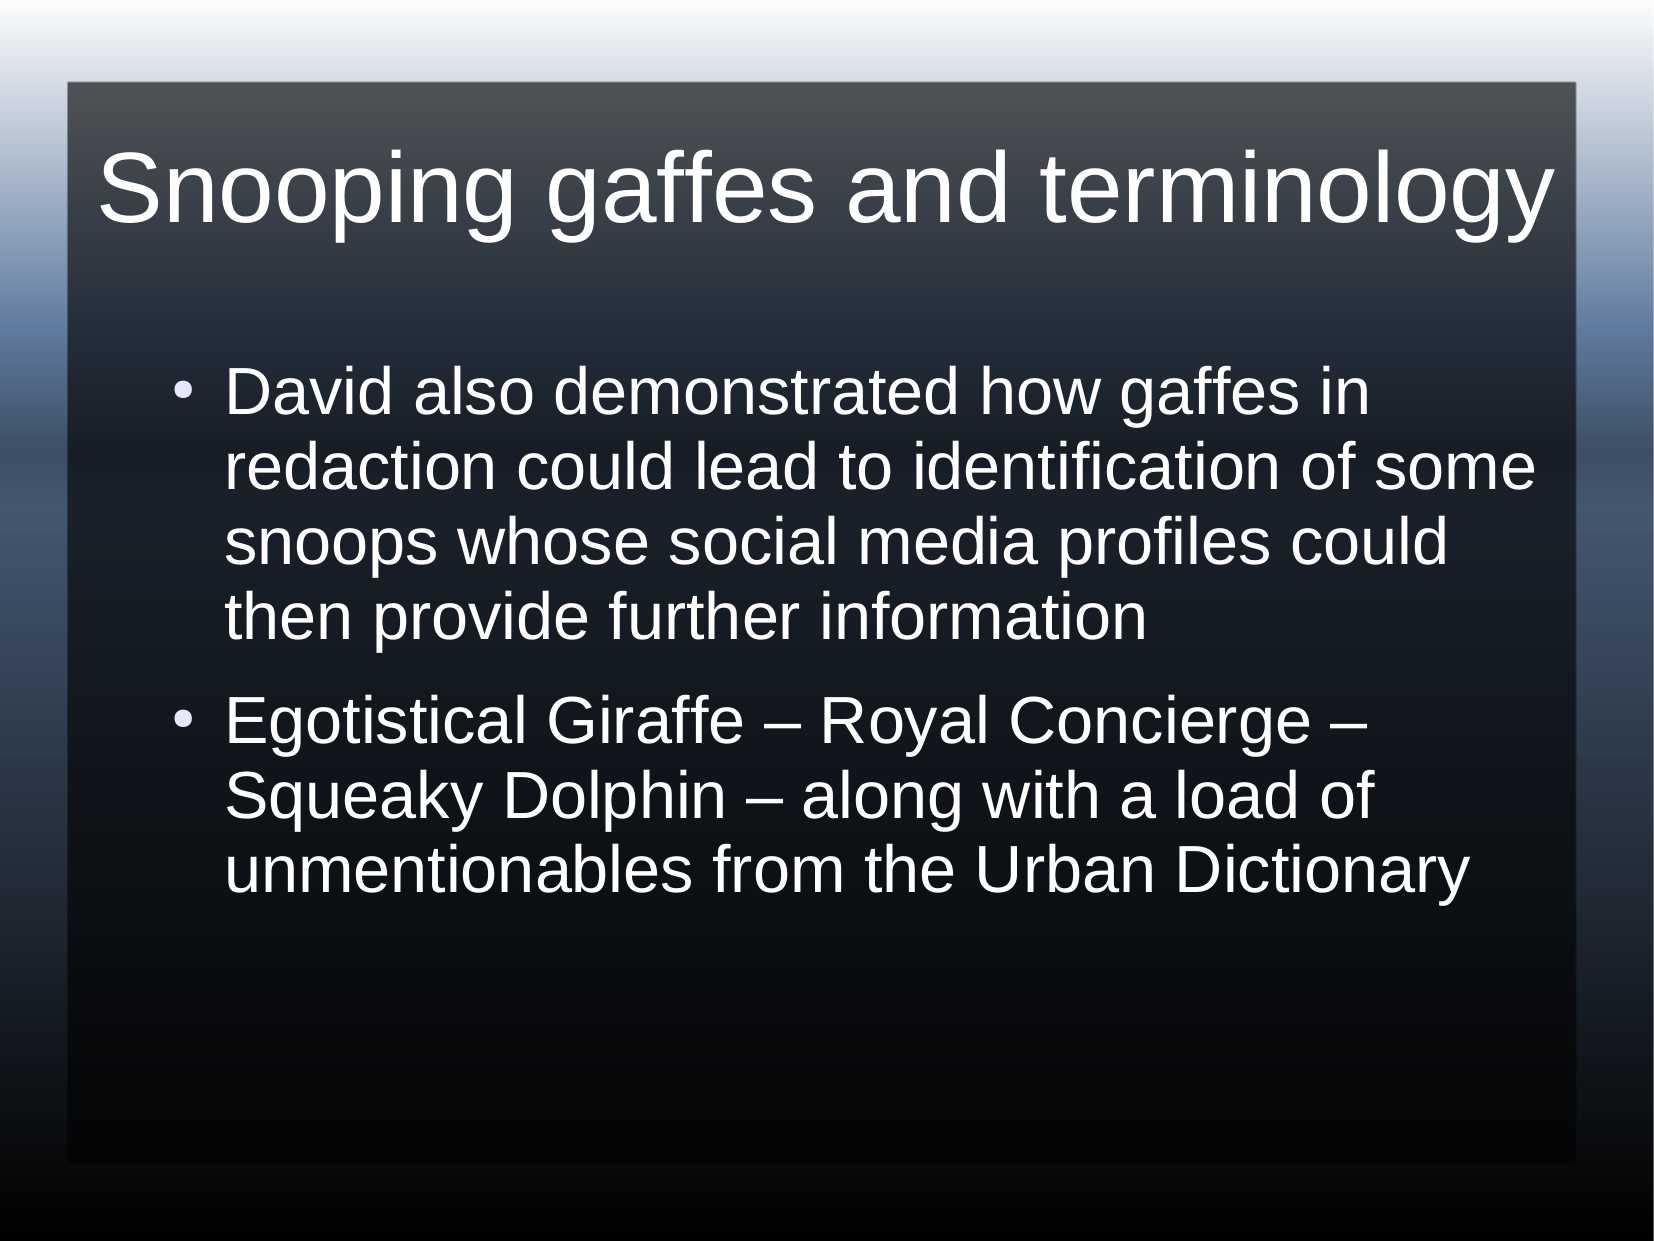

# Snooping gaffes and terminology
David also demonstrated how gaffes in redaction could lead to identification of some snoops whose social media profiles could then provide further information
Egotistical Giraffe – Royal Concierge – Squeaky Dolphin – along with a load of unmentionables from the Urban Dictionary